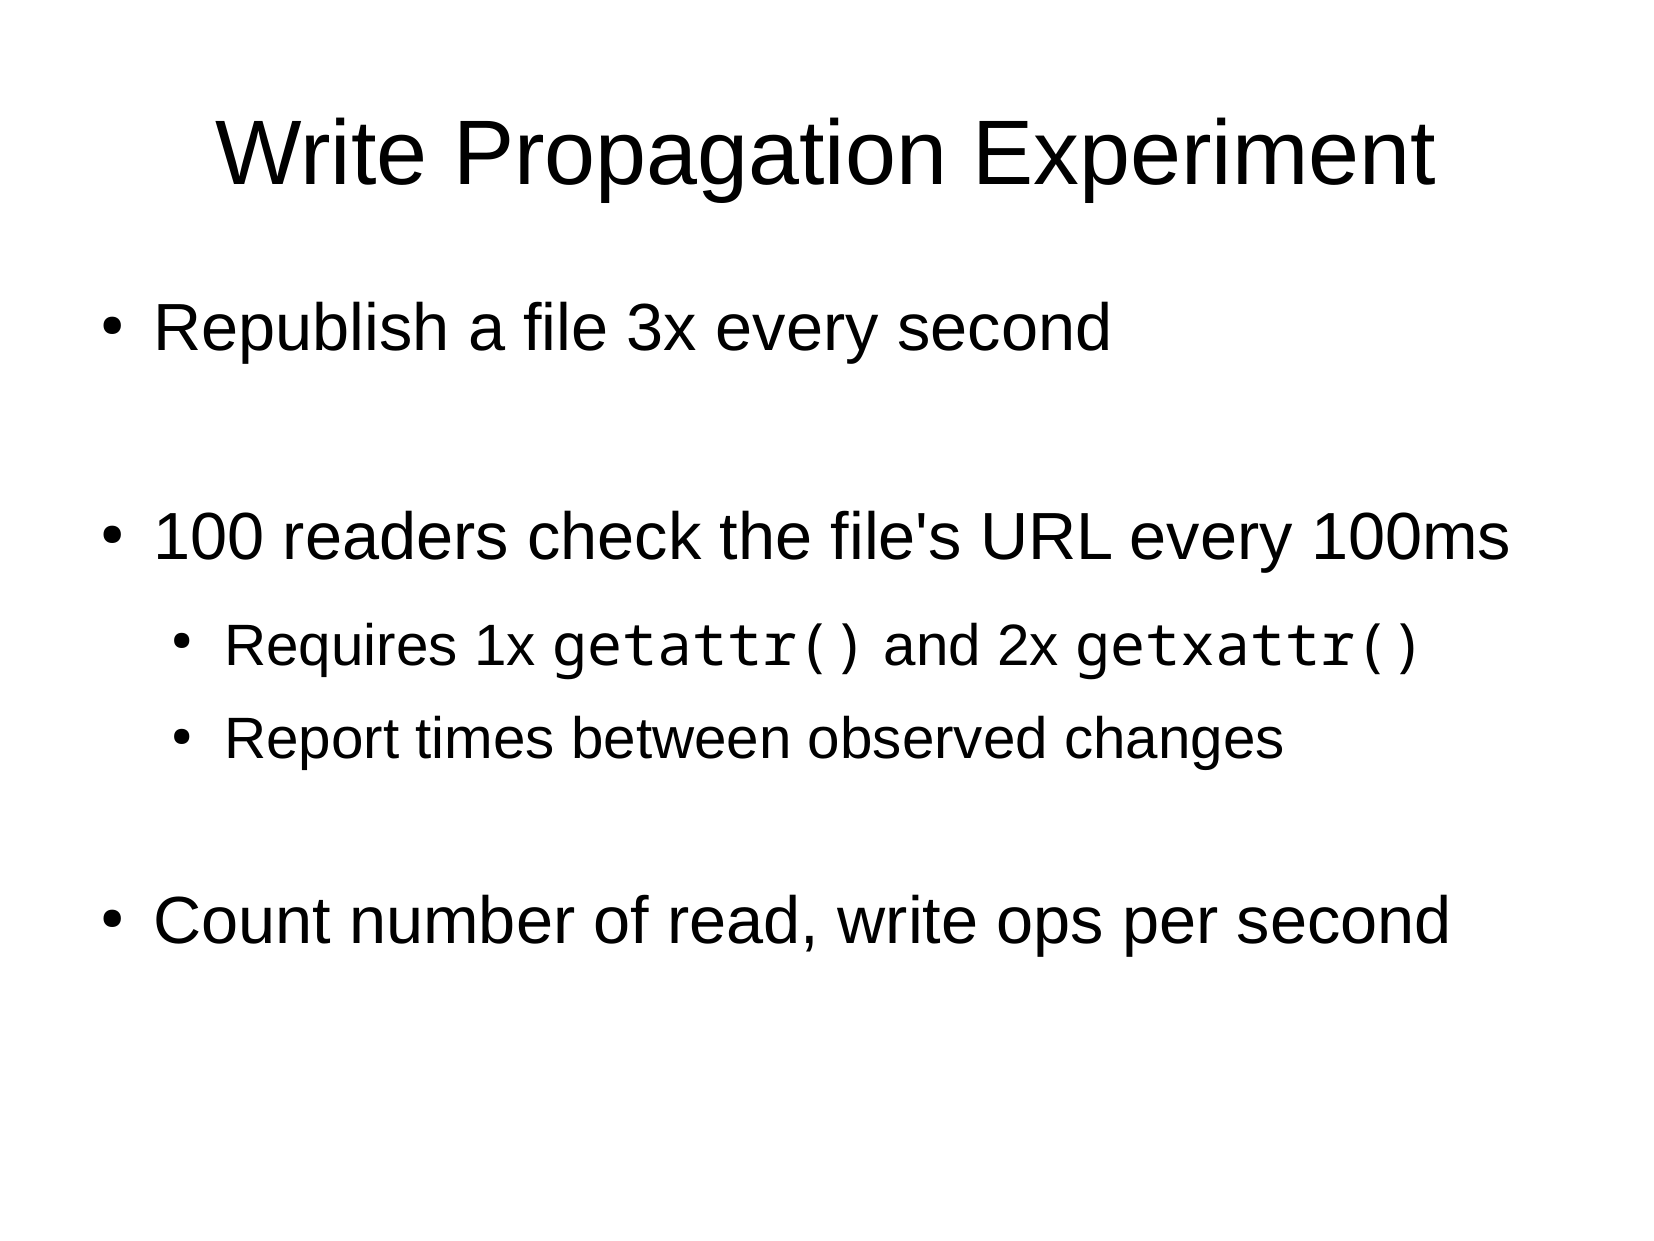

# Write Propagation Experiment
Republish a file 3x every second
100 readers check the file's URL every 100ms
Requires 1x getattr() and 2x getxattr()
Report times between observed changes
Count number of read, write ops per second